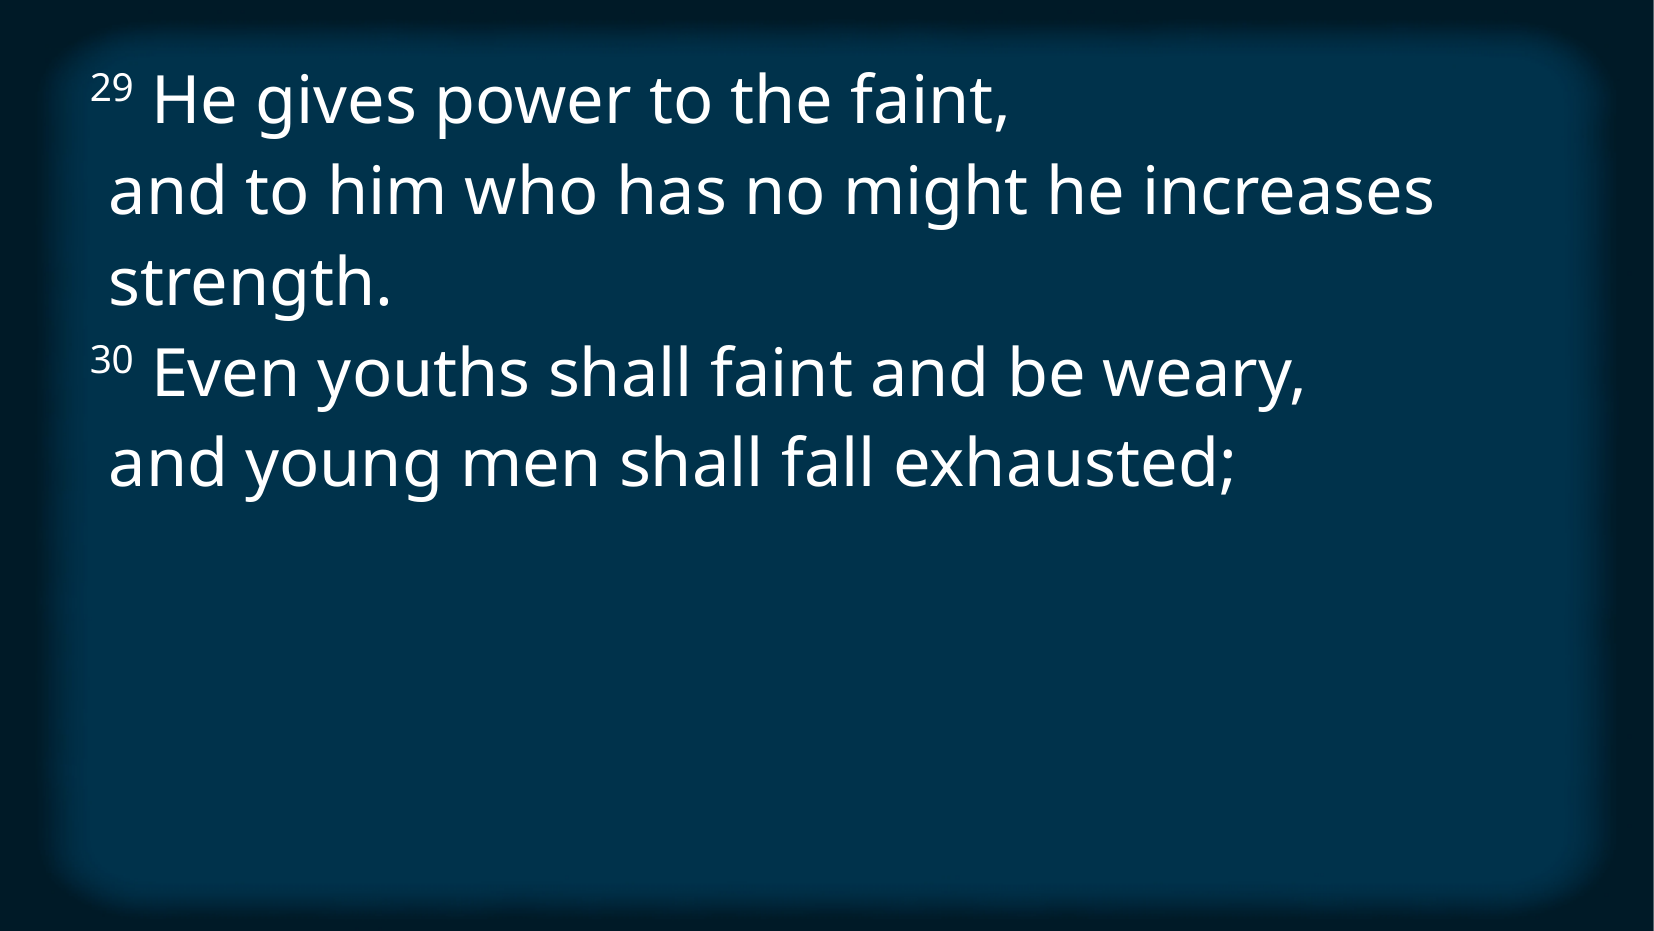

29 He gives power to the faint,
and to him who has no might he increases strength.
30 Even youths shall faint and be weary,
and young men shall fall exhausted;